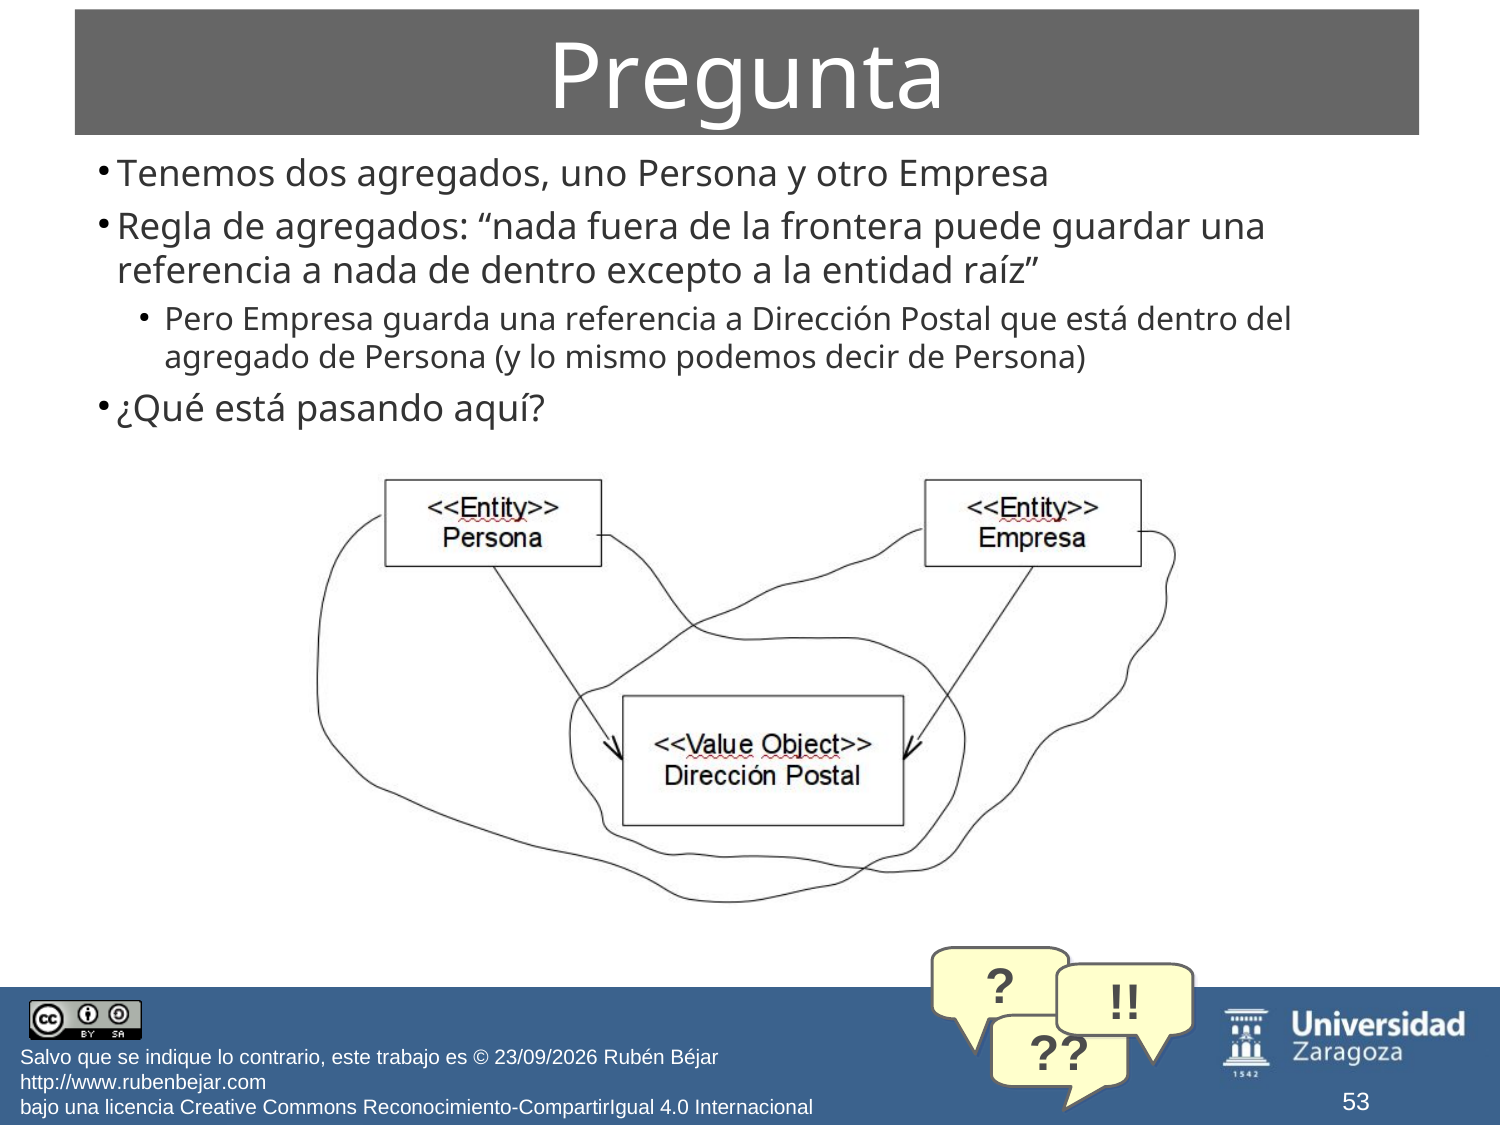

# Pregunta
Tenemos dos agregados, uno Persona y otro Empresa
Regla de agregados: “nada fuera de la frontera puede guardar una referencia a nada de dentro excepto a la entidad raíz”
Pero Empresa guarda una referencia a Dirección Postal que está dentro del agregado de Persona (y lo mismo podemos decir de Persona)
¿Qué está pasando aquí?
?
!!
??